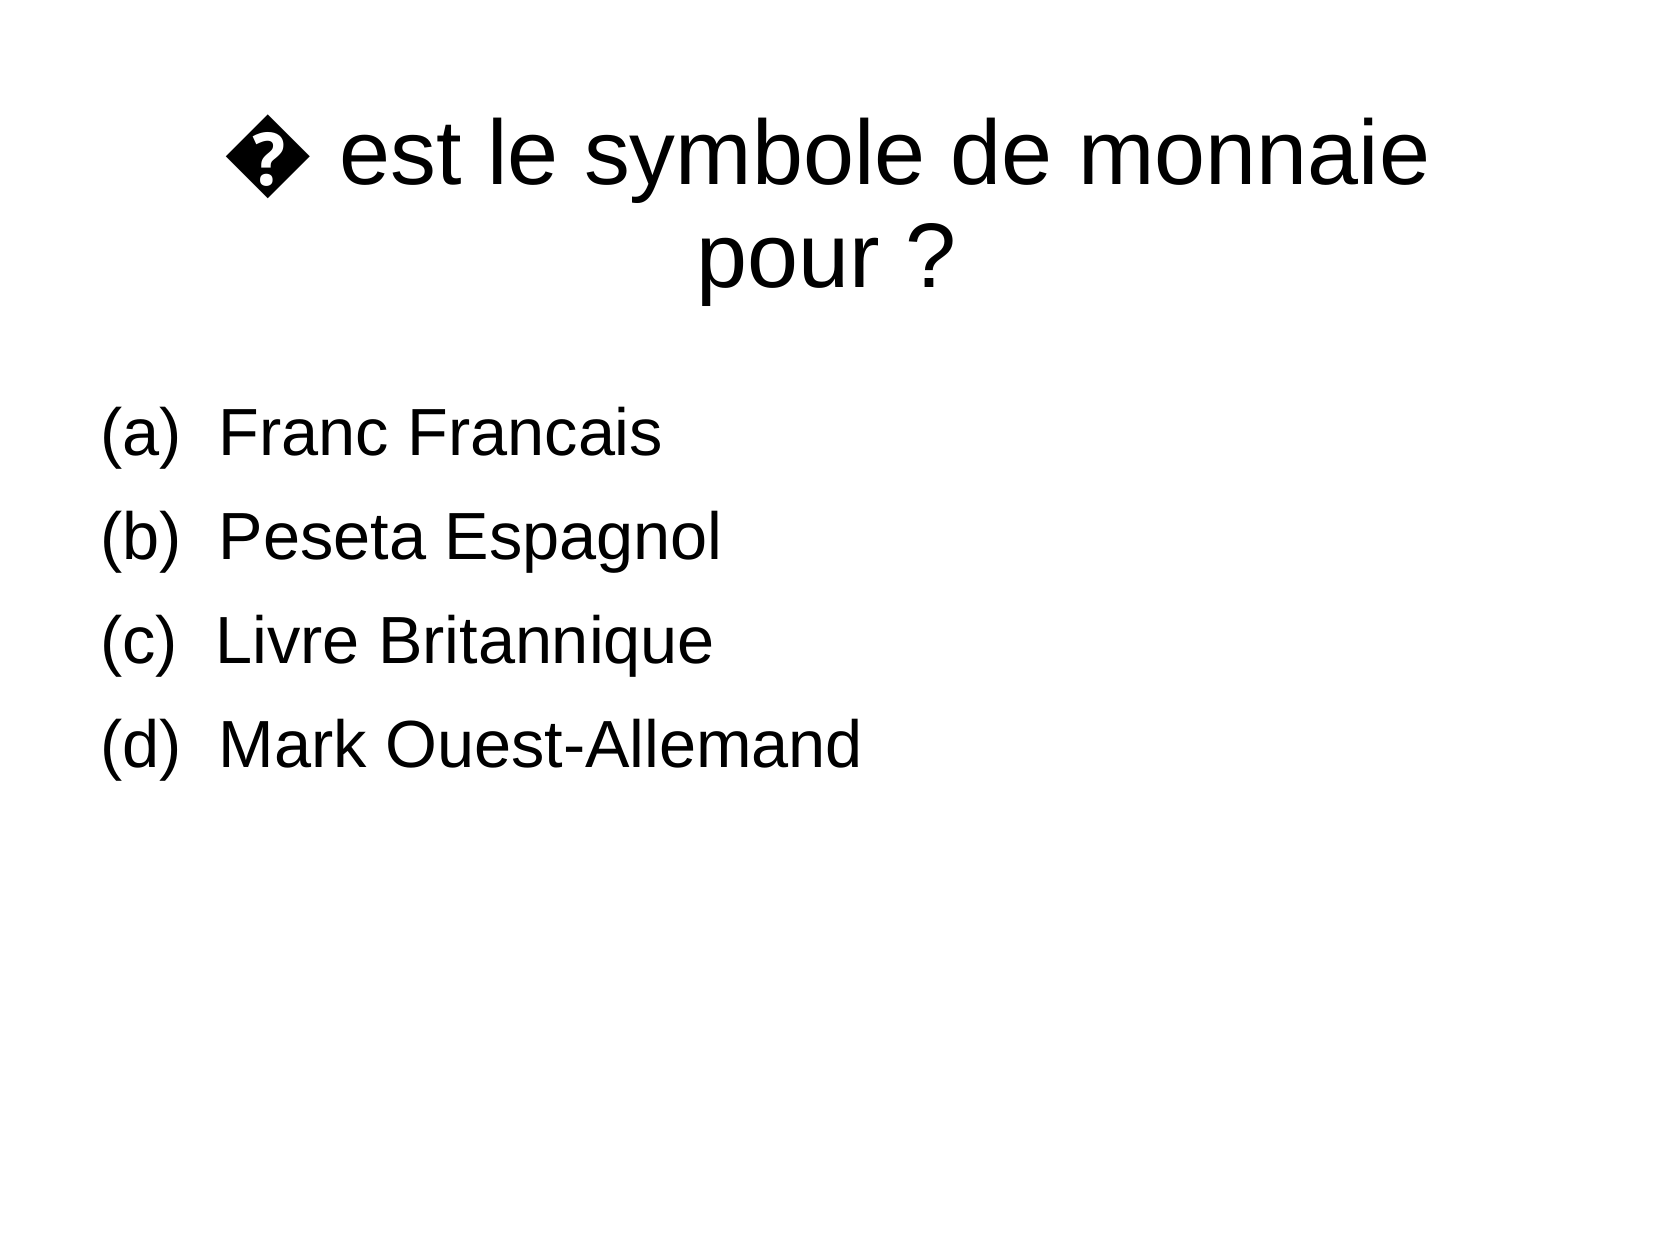

# � est le symbole de monnaie pour ?
 Franc Francais
 Peseta Espagnol
 Livre Britannique
 Mark Ouest-Allemand